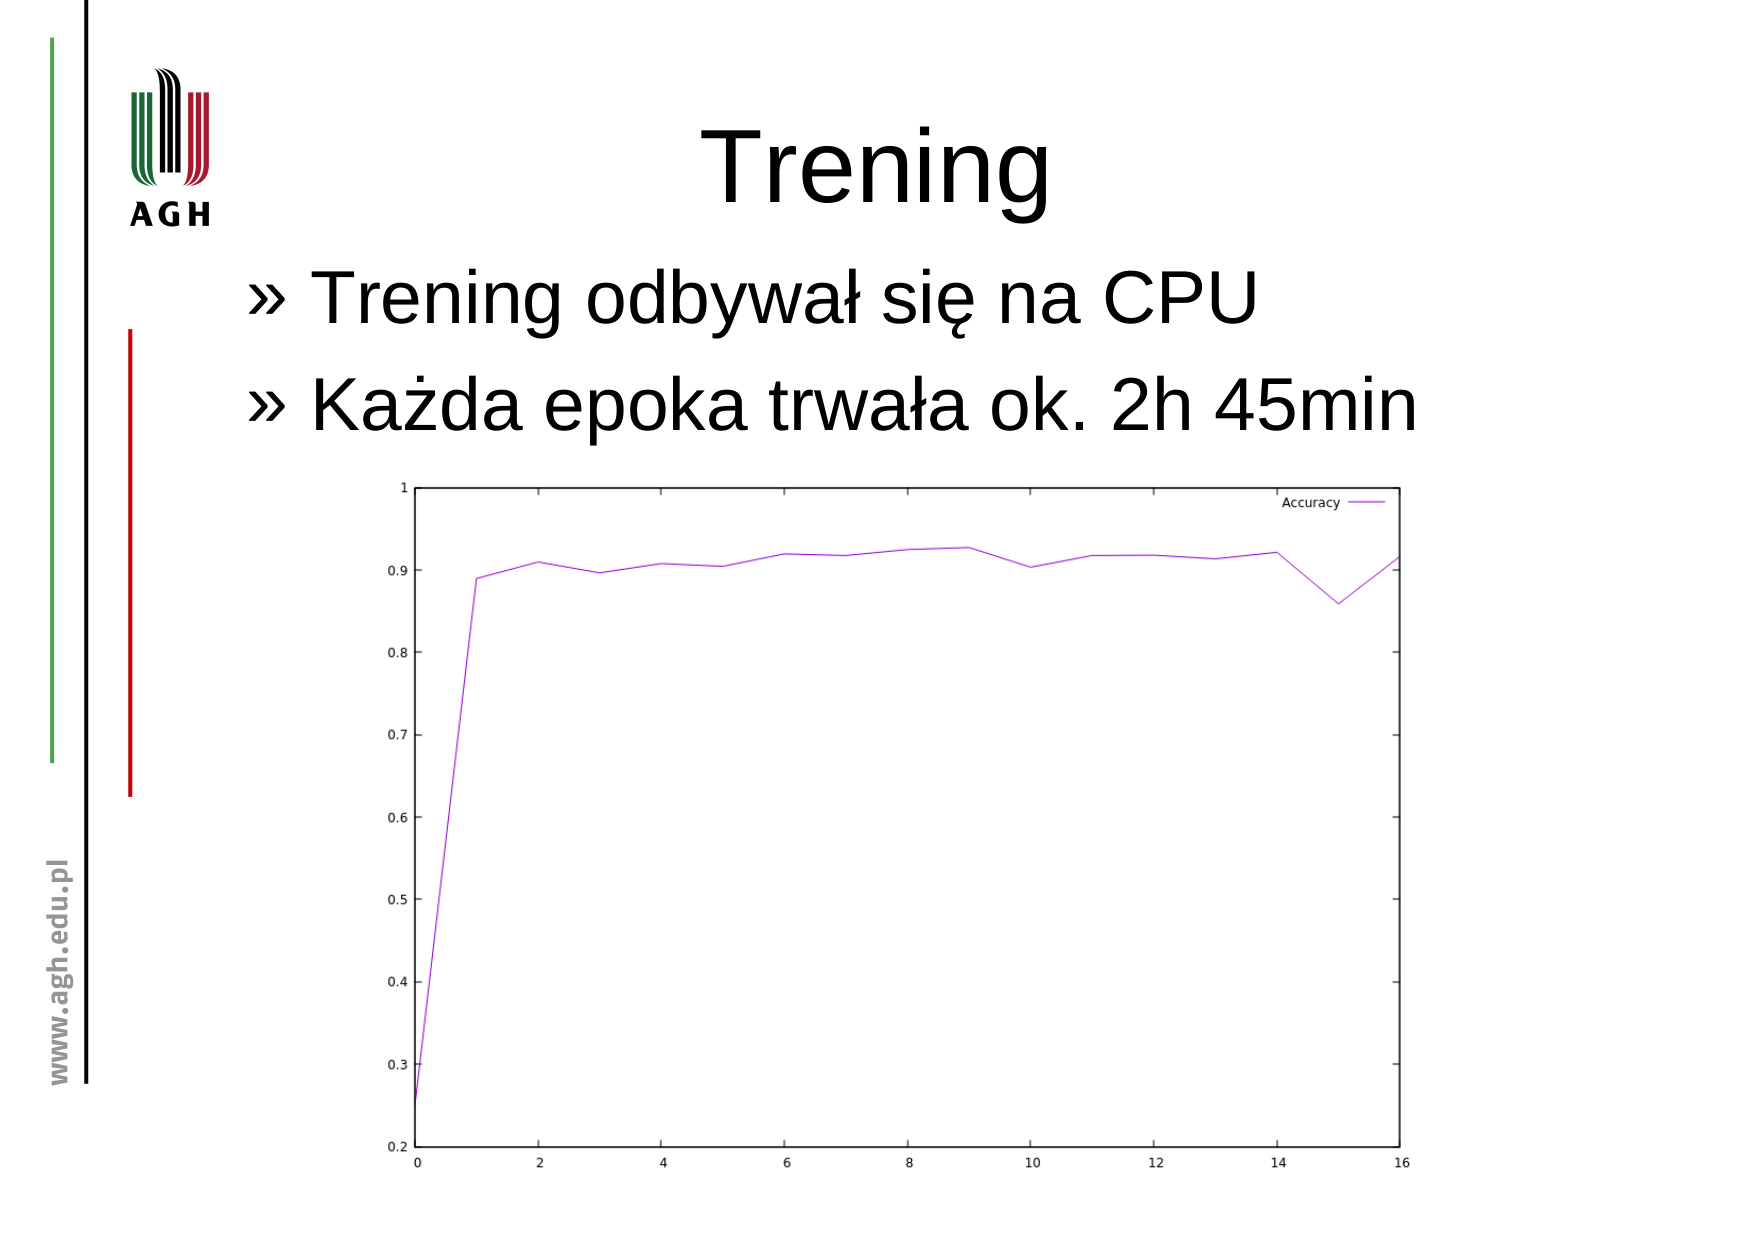

# Trening
Trening odbywał się na CPU
Każda epoka trwała ok. 2h 45min